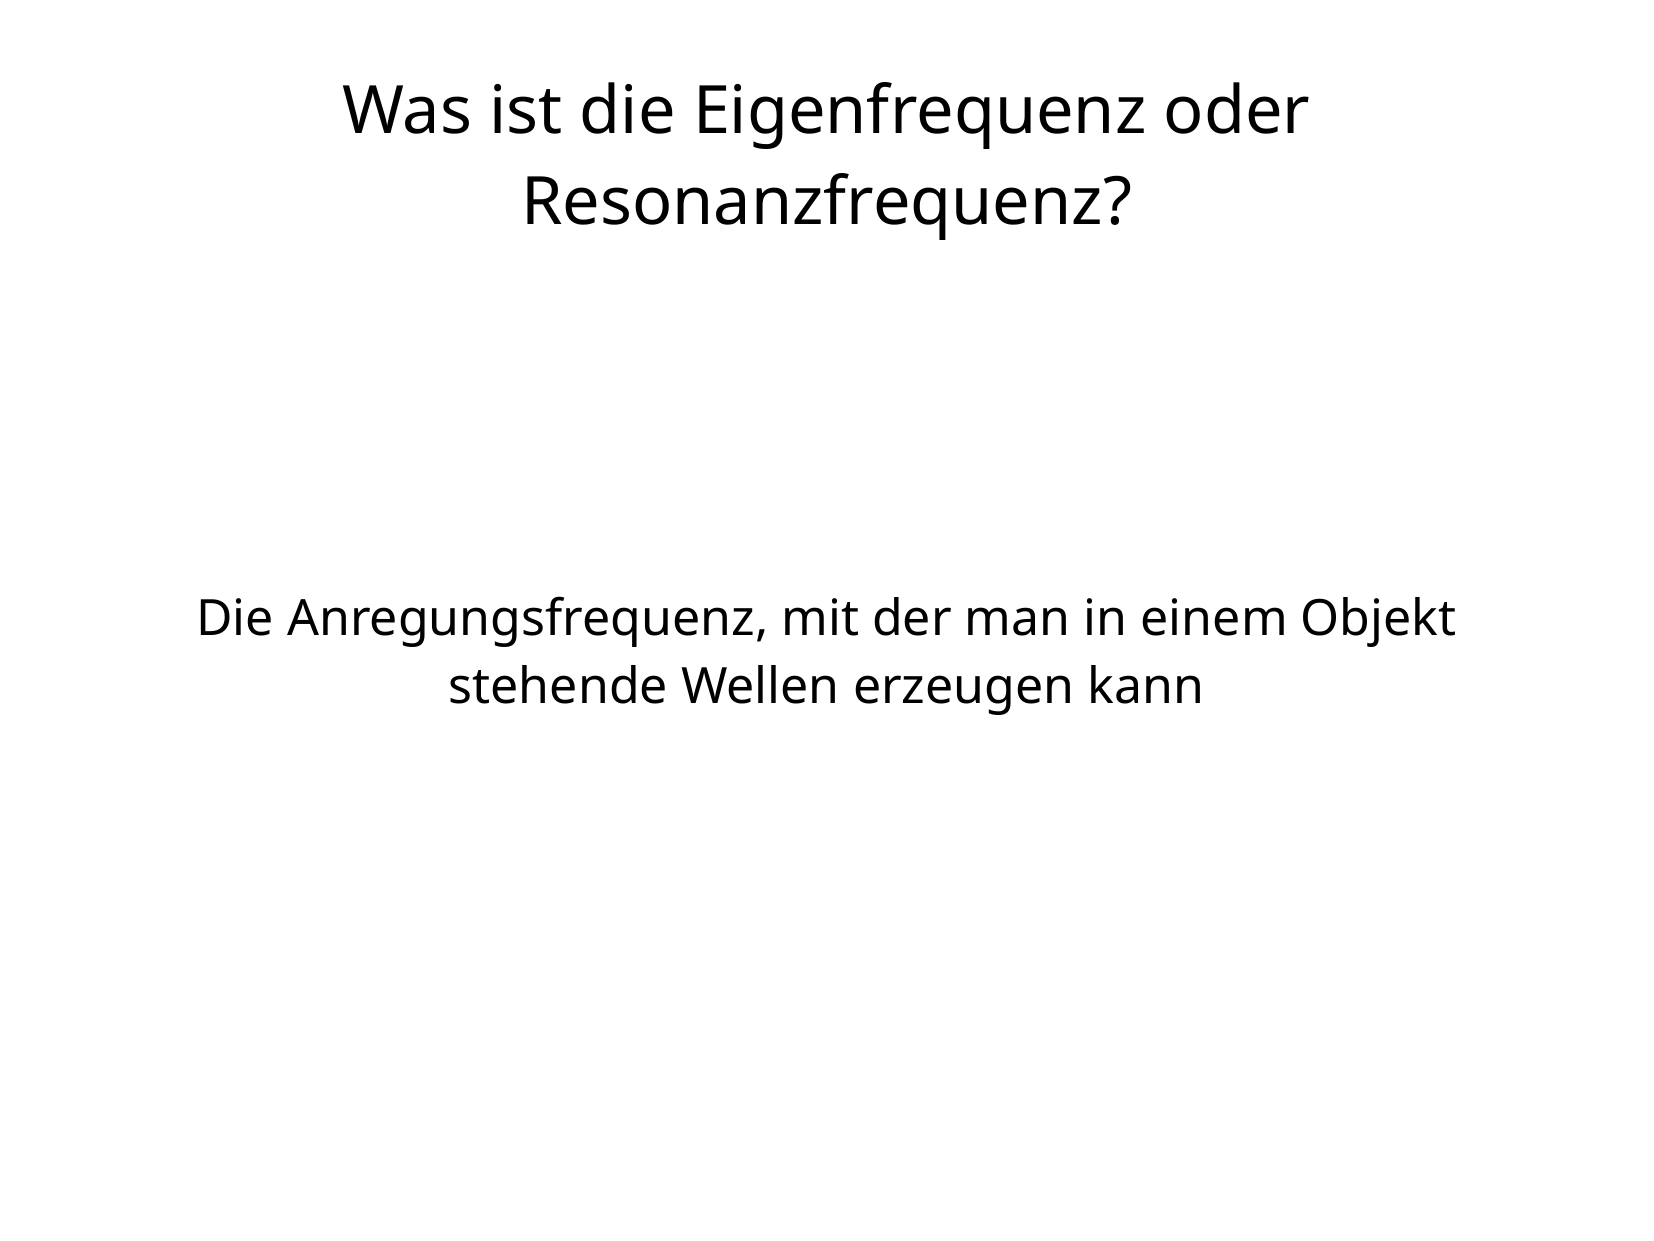

# Was ist die Eigenfrequenz oder Resonanzfrequenz?
Die Anregungsfrequenz, mit der man in einem Objekt stehende Wellen erzeugen kann